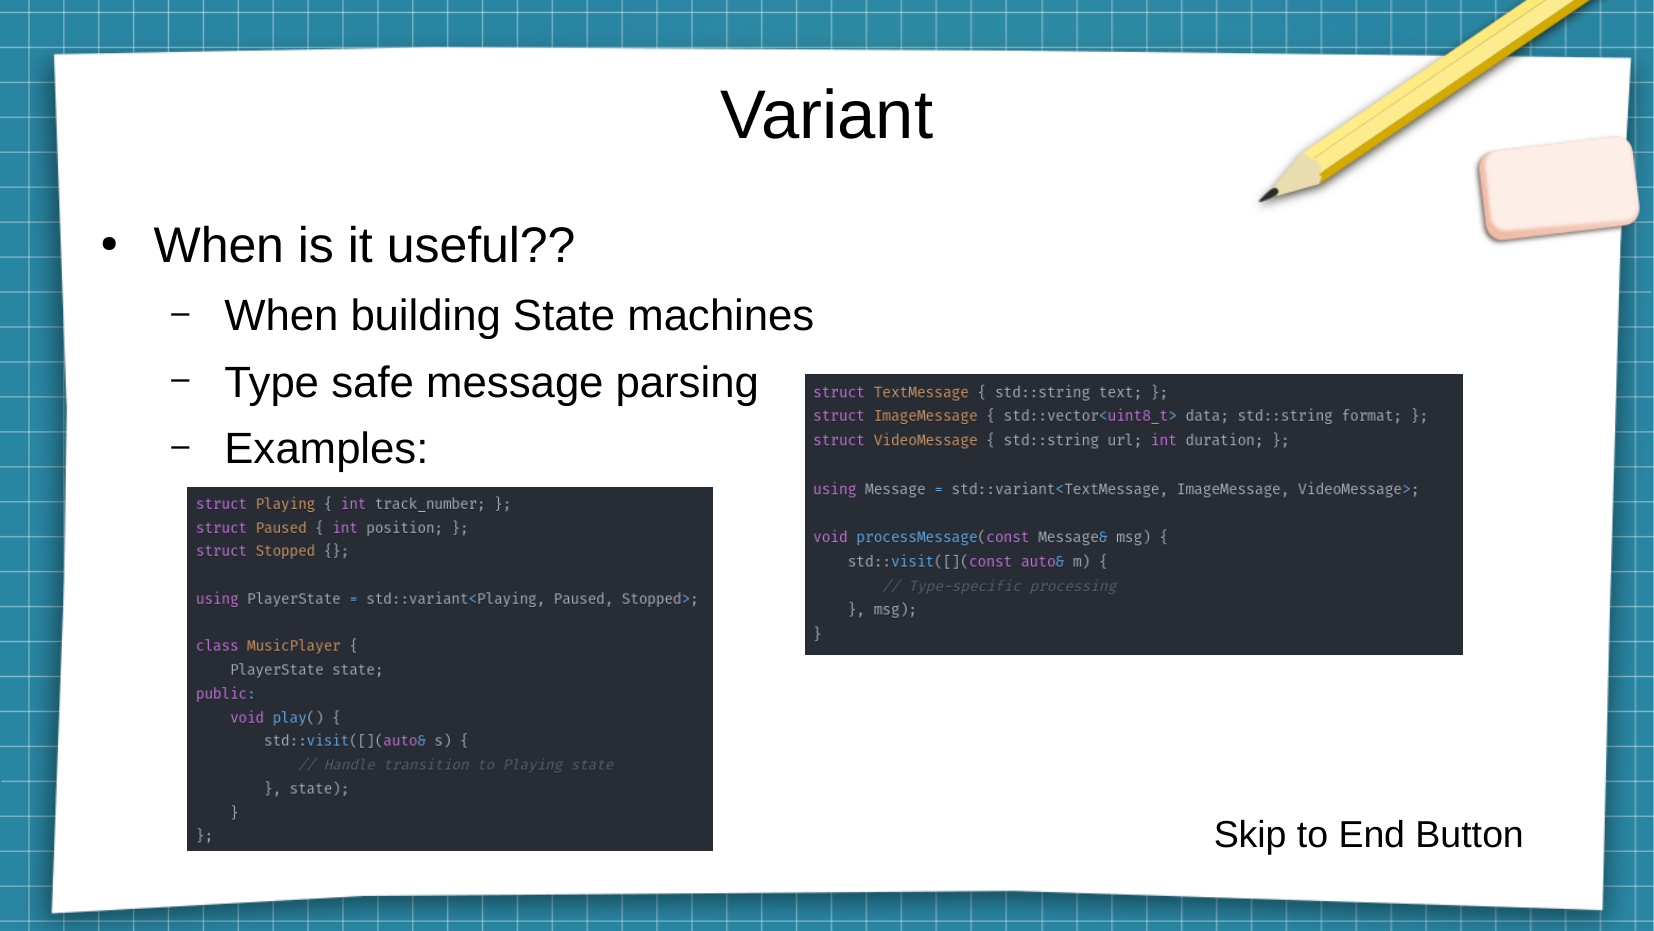

# Variant
When is it useful??
When building State machines
Type safe message parsing
Examples:
Skip to End Button